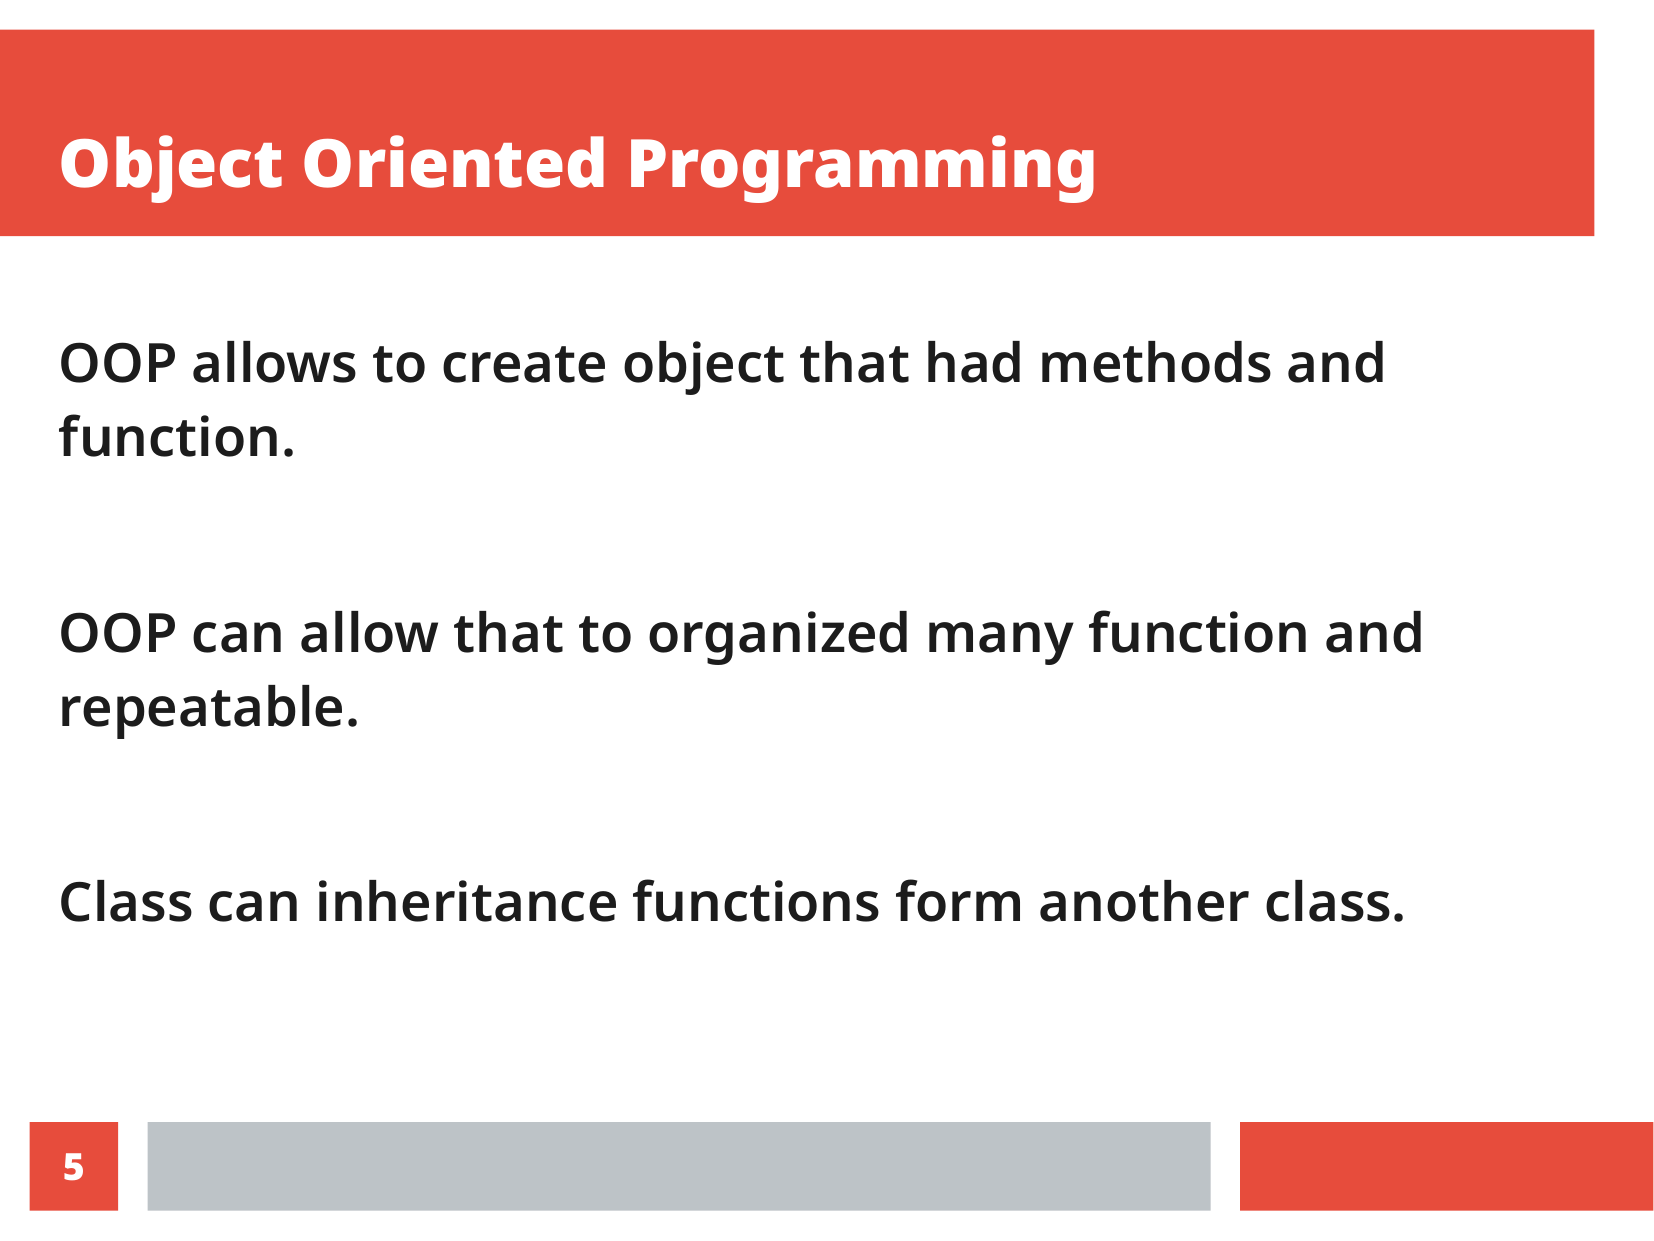

# Object Oriented Programming
OOP allows to create object that had methods and function.
OOP can allow that to organized many function and repeatable.
Class can inheritance functions form another class.
5